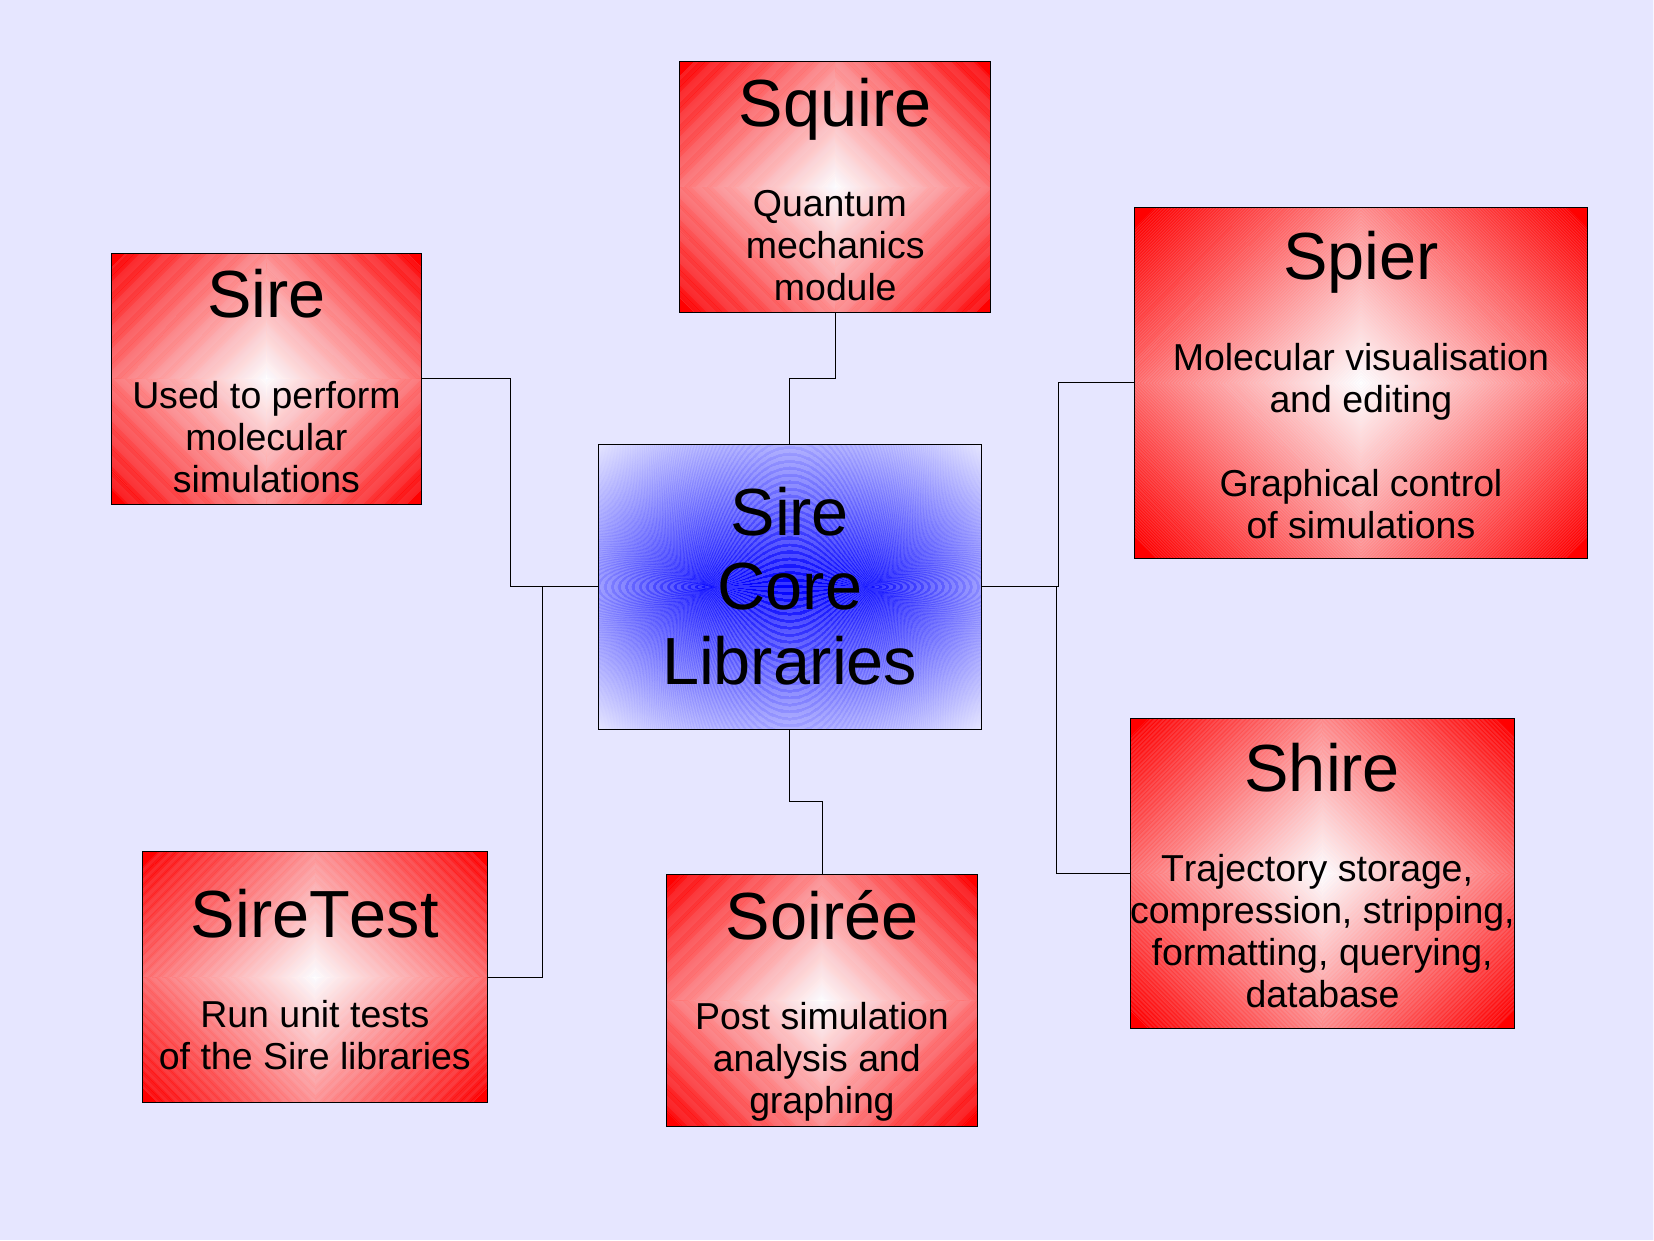

Squire
Quantum
mechanics
module
Spier
Molecular visualisation
and editing
Graphical control
of simulations
Sire
Used to perform
molecular
simulations
Sire
Core
Libraries
Shire
Trajectory storage,
compression, stripping,
formatting, querying,
database
SireTest
Run unit tests
of the Sire libraries
Soirée
Post simulation
analysis and
graphing